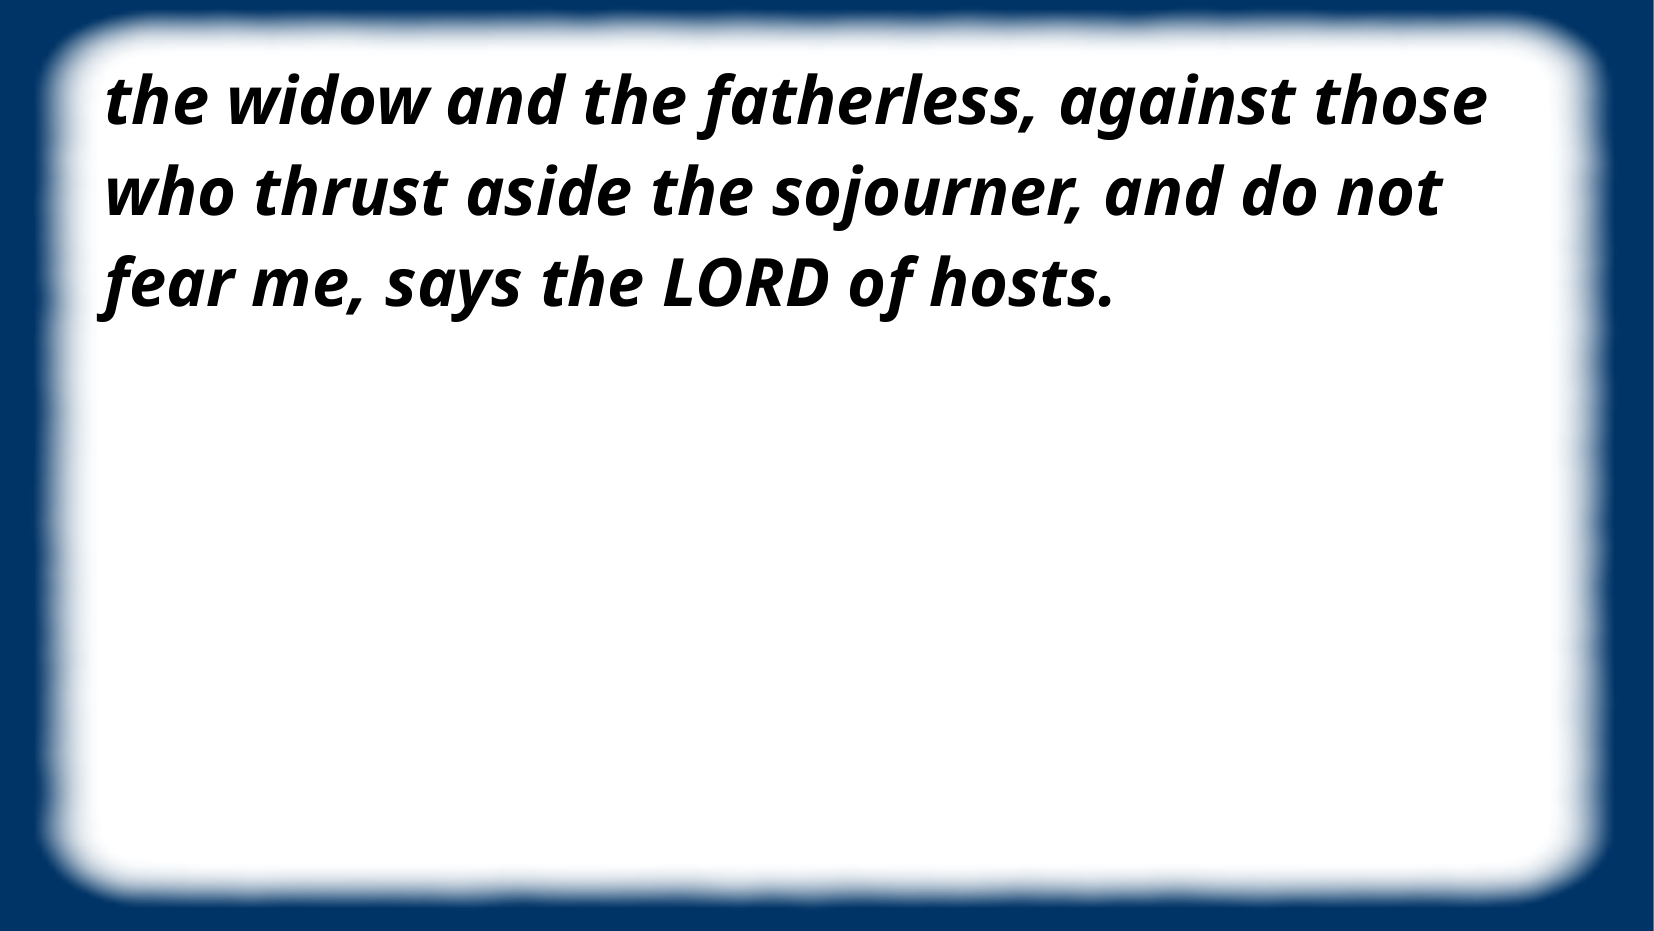

the widow and the fatherless, against those who thrust aside the sojourner, and do not fear me, says the Lord of hosts.